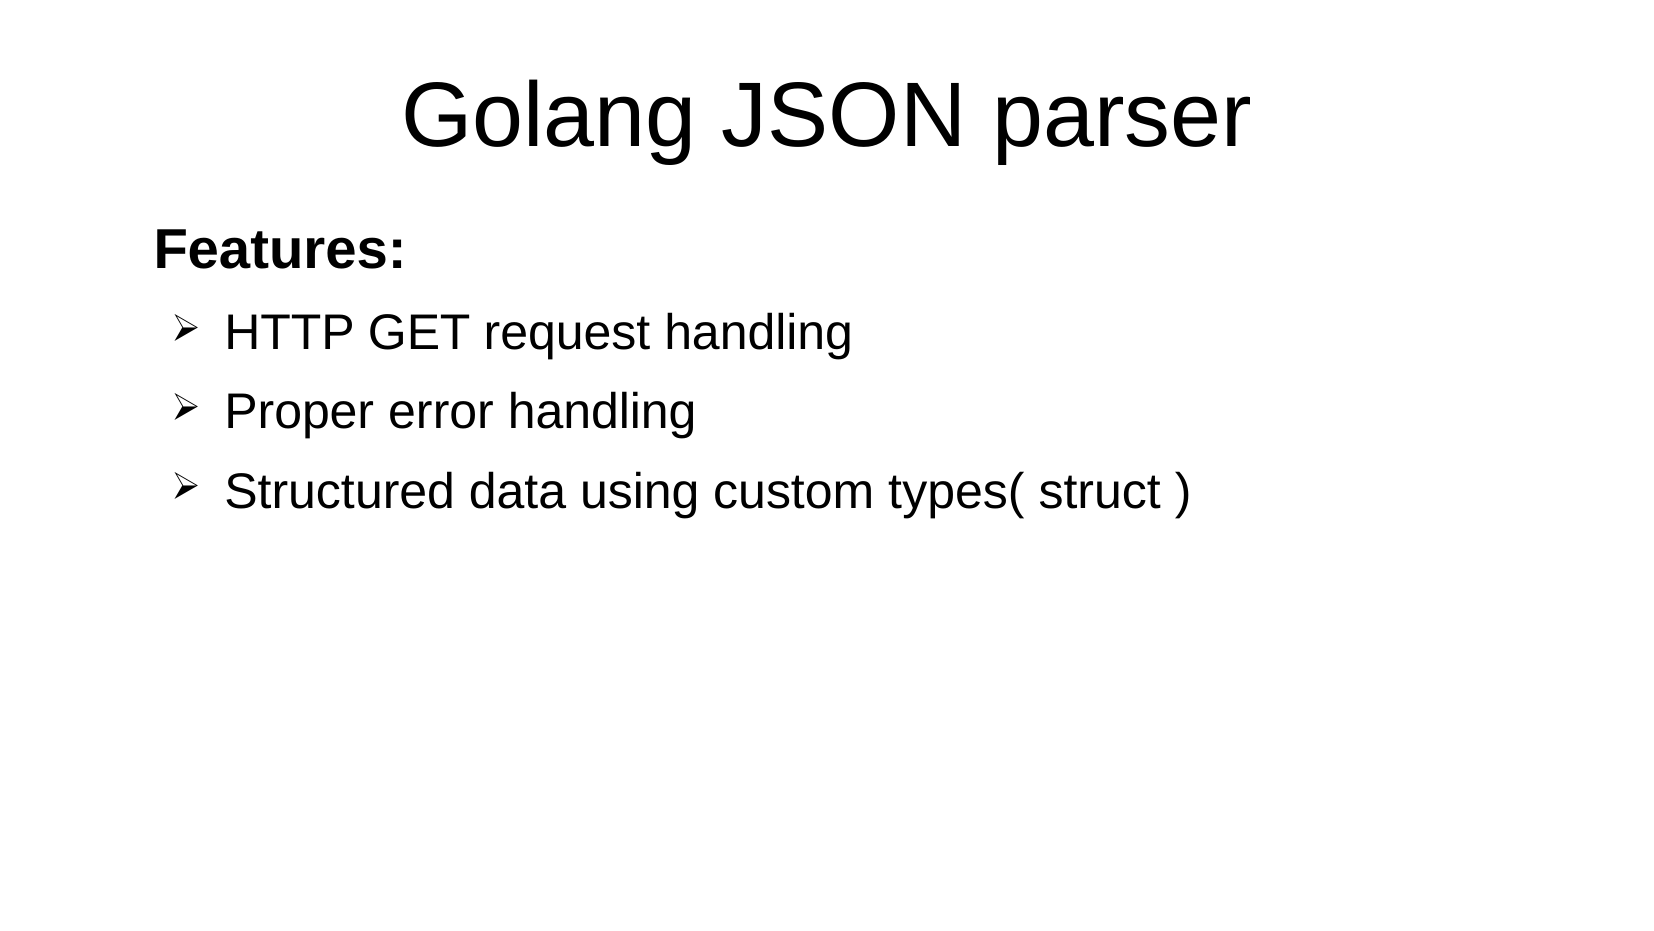

# Golang JSON parser
Features:
HTTP GET request handling
Proper error handling
Structured data using custom types( struct )